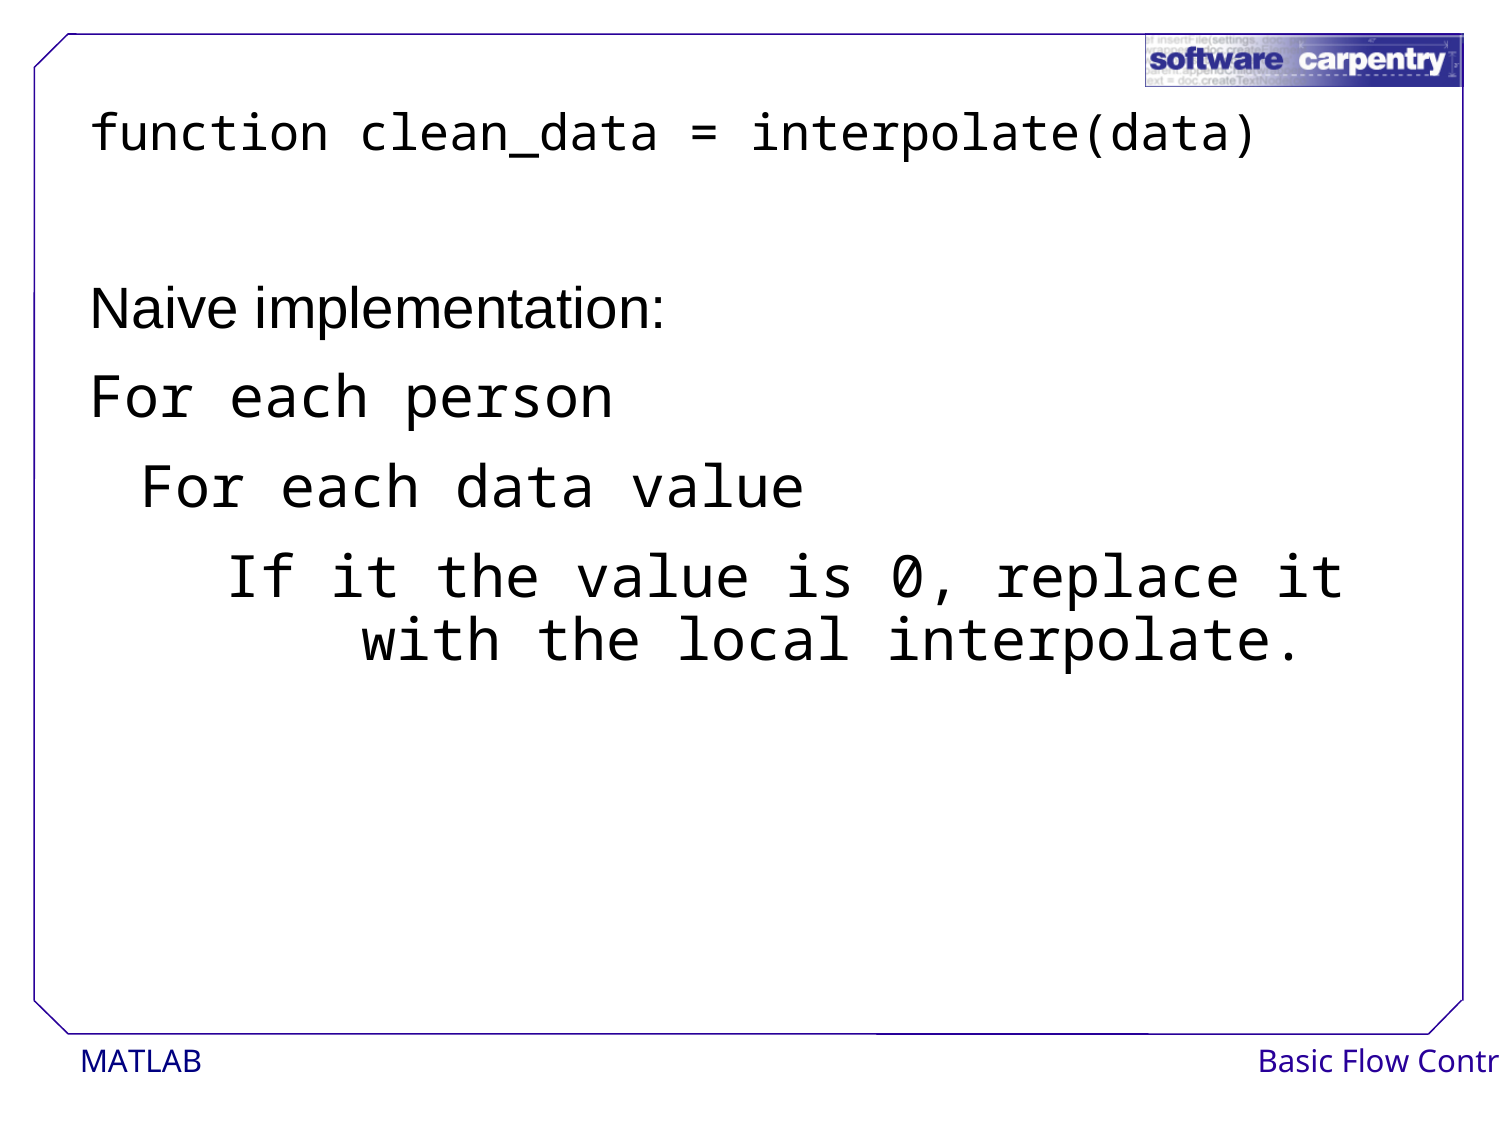

# function clean_data = interpolate(data)
Naive implementation:
For each person
	For each data value
			If it the value is 0, replace it 		with the local interpolate.